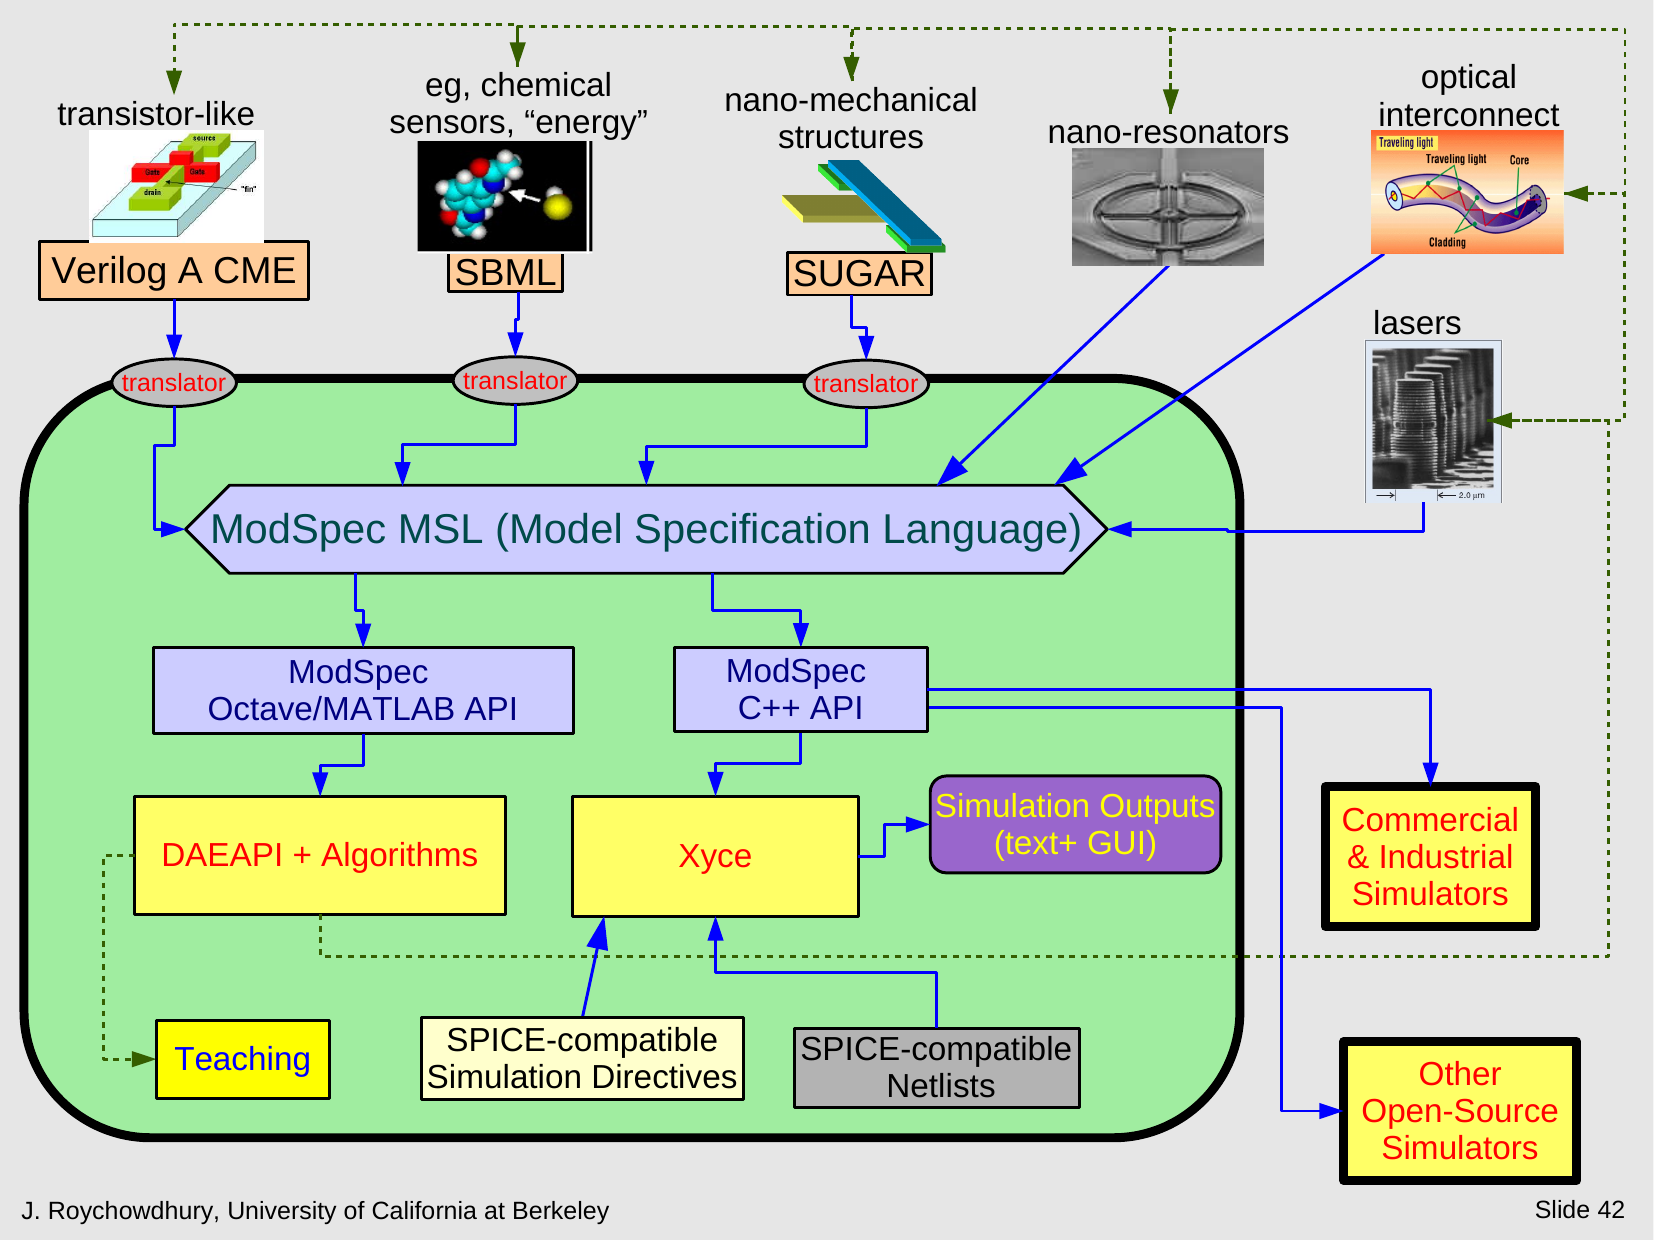

optical
interconnect
eg, chemical
sensors, “energy”
SBML
nano-mechanical
structures
SUGAR
transistor-like
Verilog A CME
nano-resonators
 lasers
translator
translator
translator
ModSpec MSL (Model Specification Language)
ModSpec
C++ API
ModSpec
Octave/MATLAB API
Simulation Outputs
(text+ GUI)
Commercial
& Industrial
Simulators
Xyce
DAEAPI + Algorithms
SPICE-compatible
Simulation Directives
Teaching
SPICE-compatible
 Netlists
Other
Open-Source
Simulators